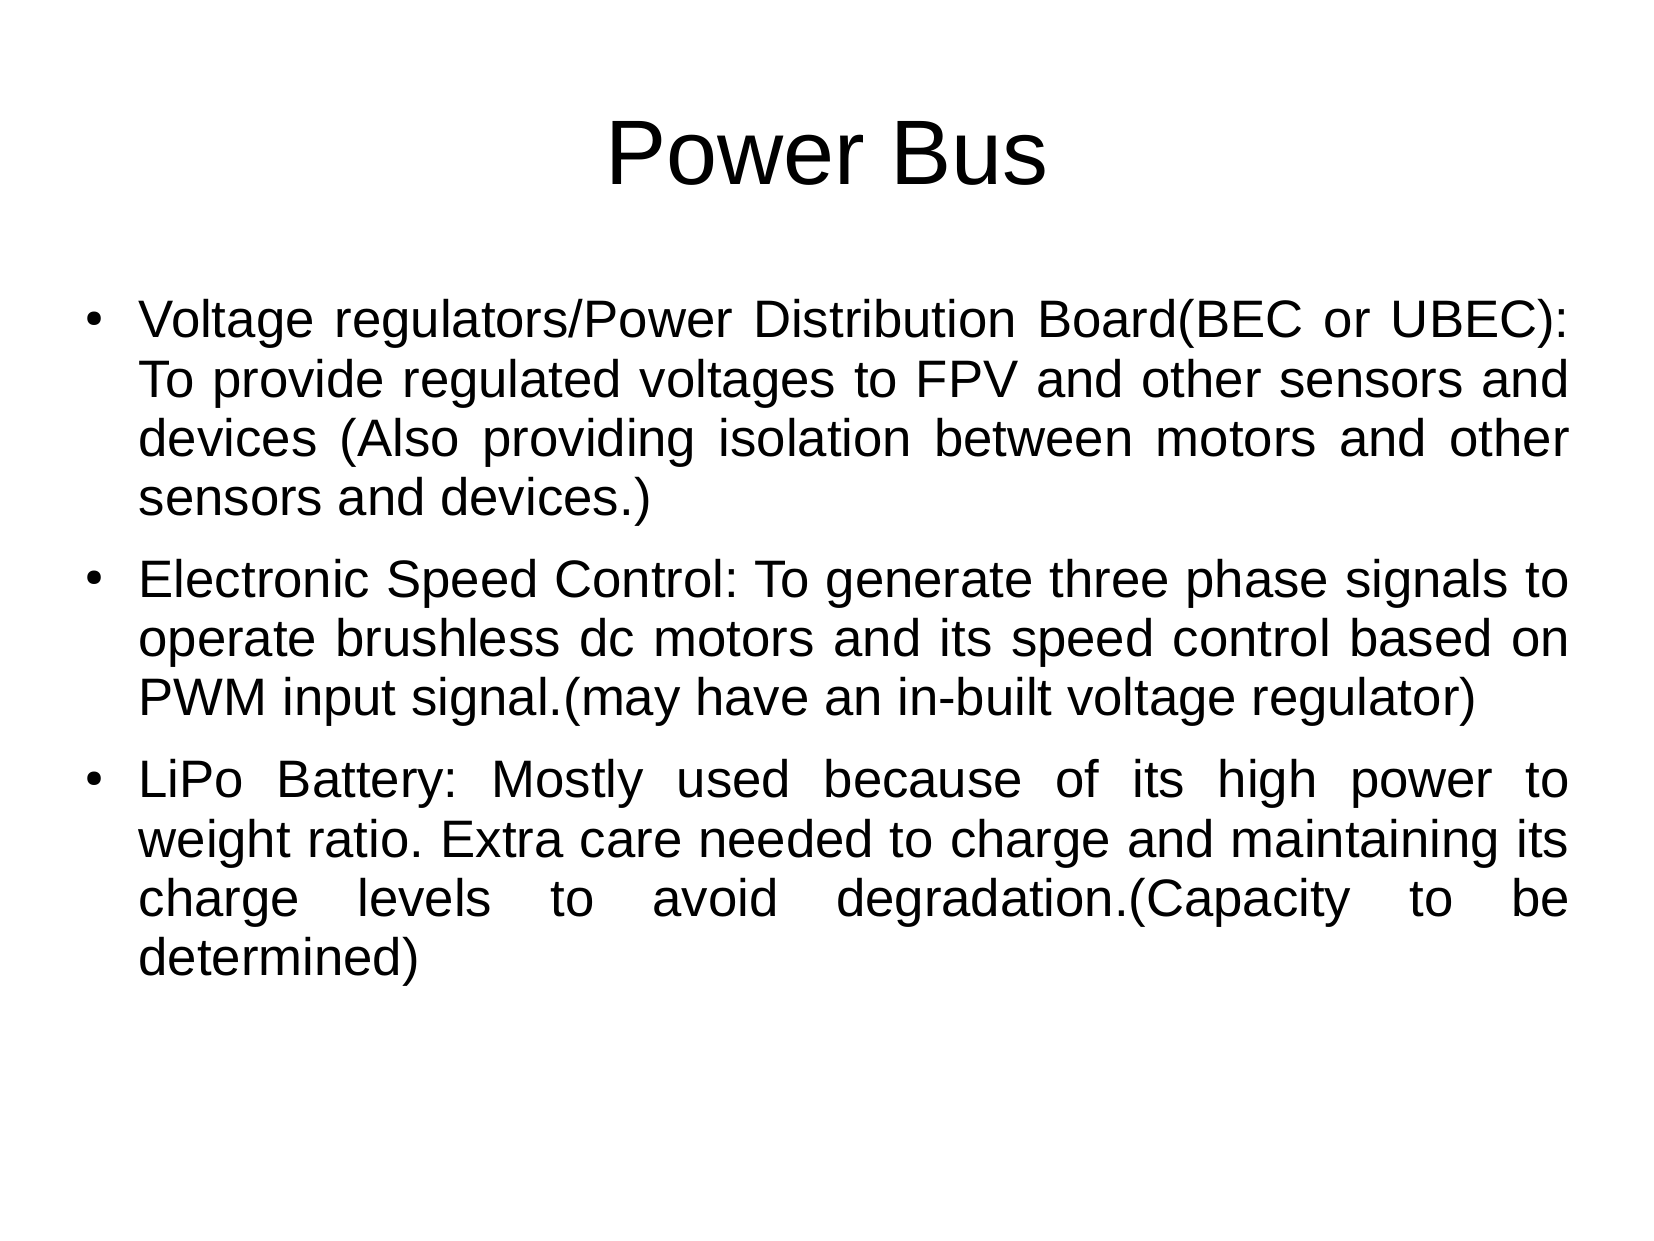

# Power Bus
Voltage regulators/Power Distribution Board(BEC or UBEC): To provide regulated voltages to FPV and other sensors and devices (Also providing isolation between motors and other sensors and devices.)
Electronic Speed Control: To generate three phase signals to operate brushless dc motors and its speed control based on PWM input signal.(may have an in-built voltage regulator)
LiPo Battery: Mostly used because of its high power to weight ratio. Extra care needed to charge and maintaining its charge levels to avoid degradation.(Capacity to be determined)